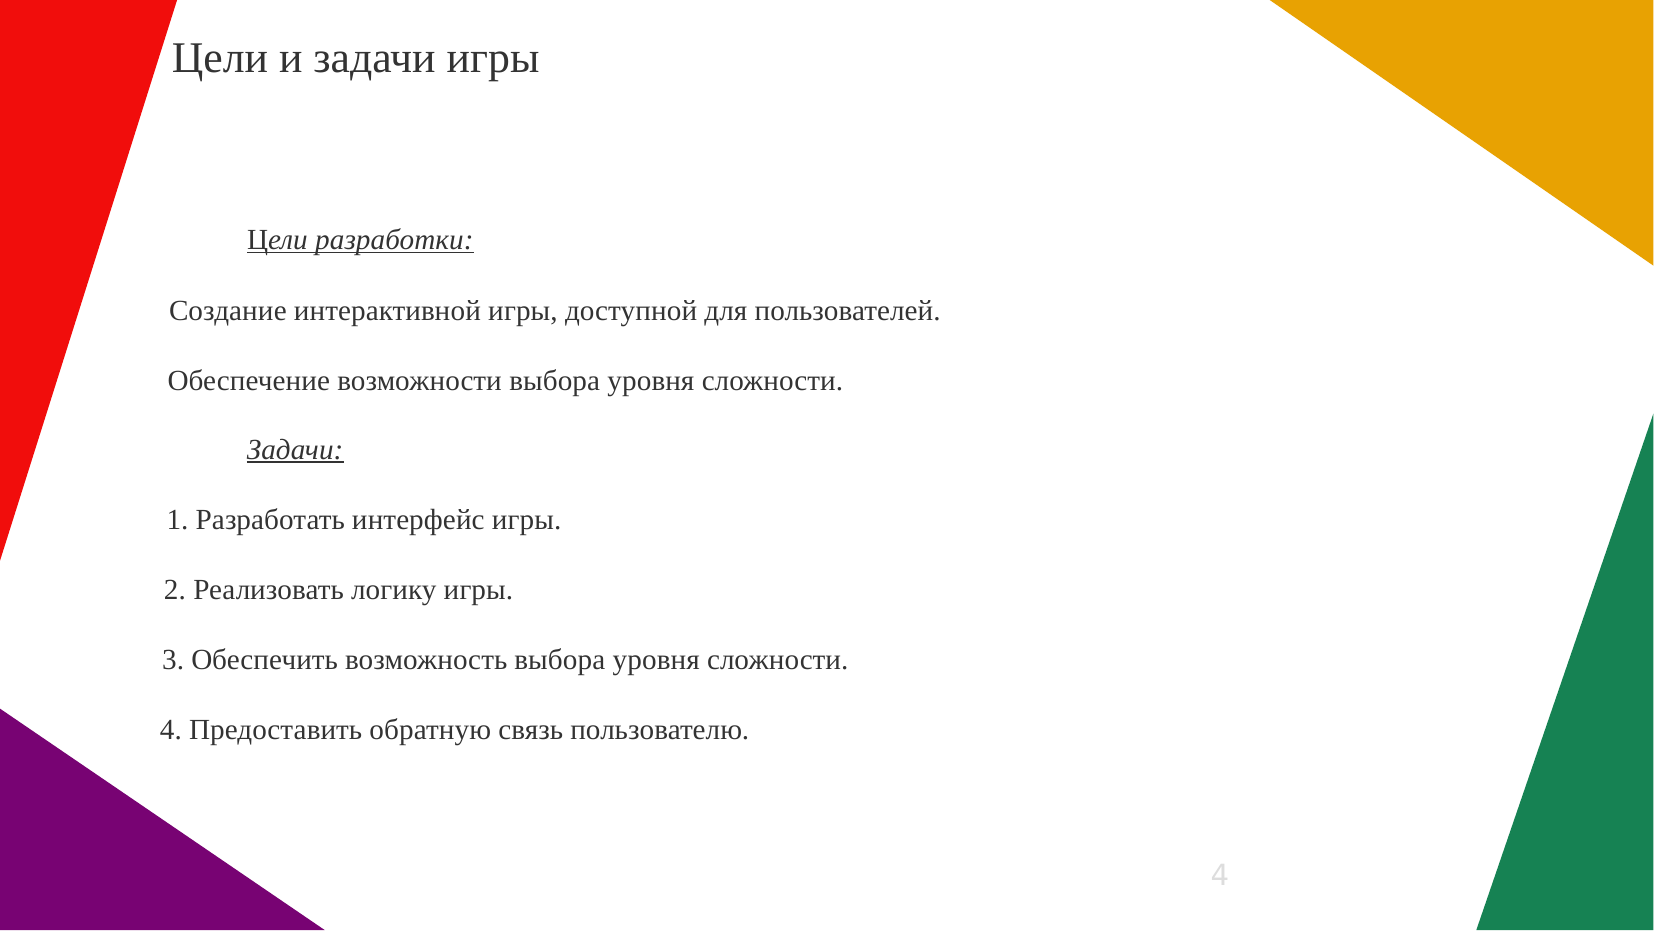

# Цели и задачи игры Цели разработки: Создание интерактивной игры, доступной для пользователей. Обеспечение возможности выбора уровня сложности. Задачи: 1. Разработать интерфейс игры. 2. Реализовать логику игры. 3. Обеспечить возможность выбора уровня сложности. 4. Предоставить обратную связь пользователю.